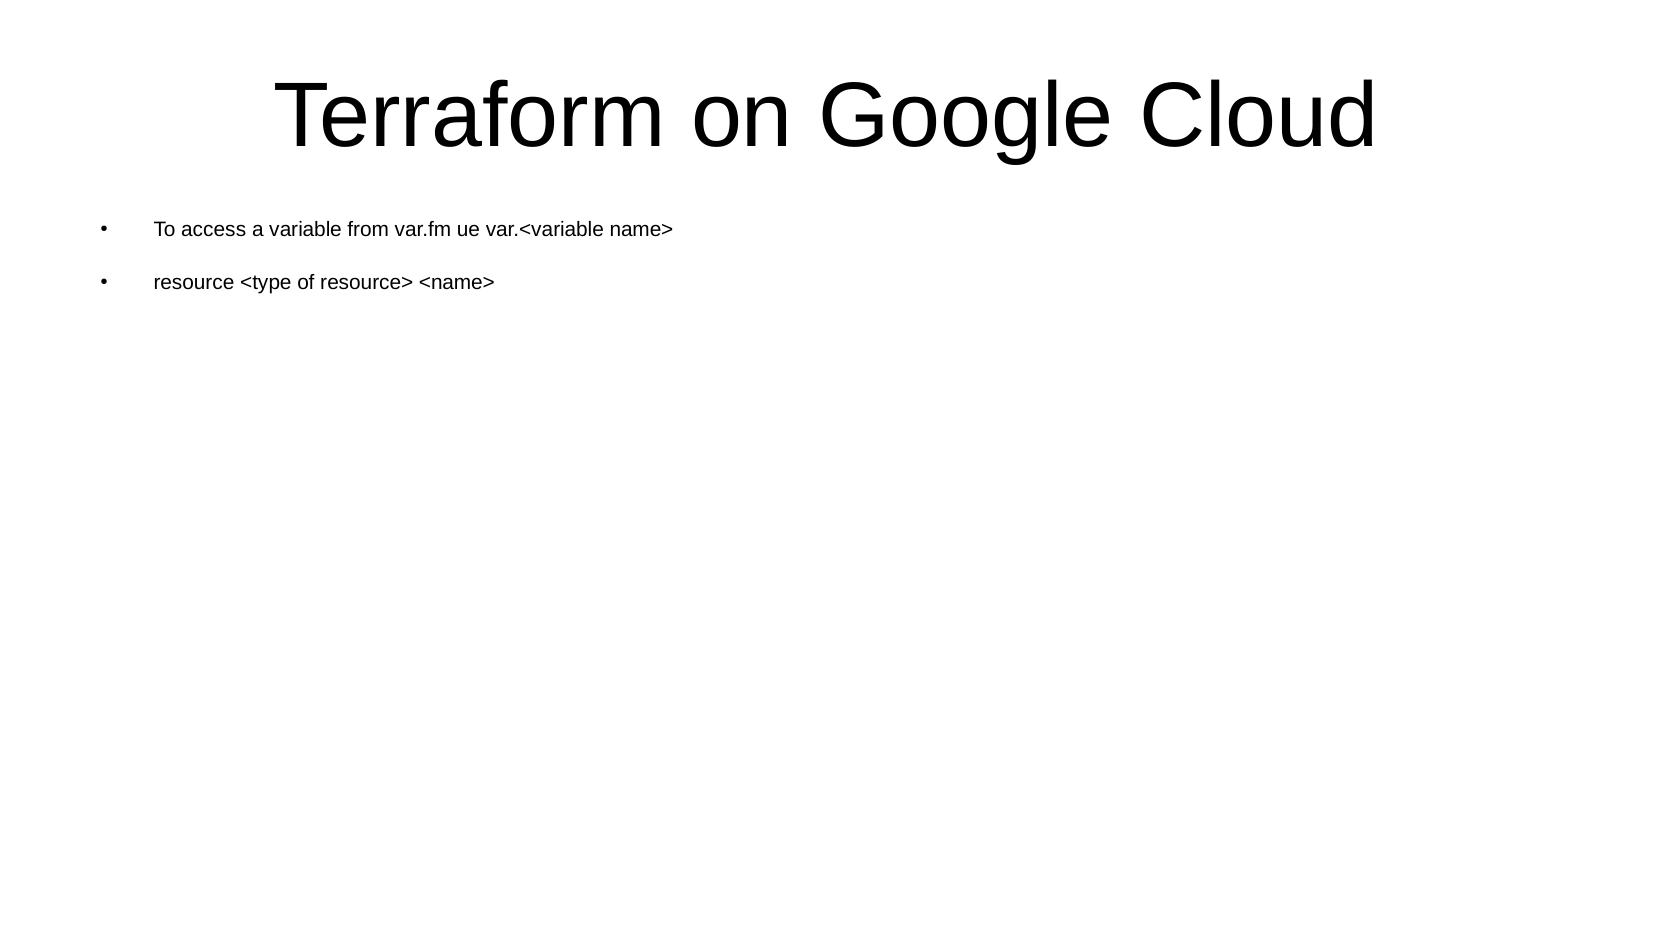

# Terraform on Google Cloud
To access a variable from var.fm ue var.<variable name>
resource <type of resource> <name>